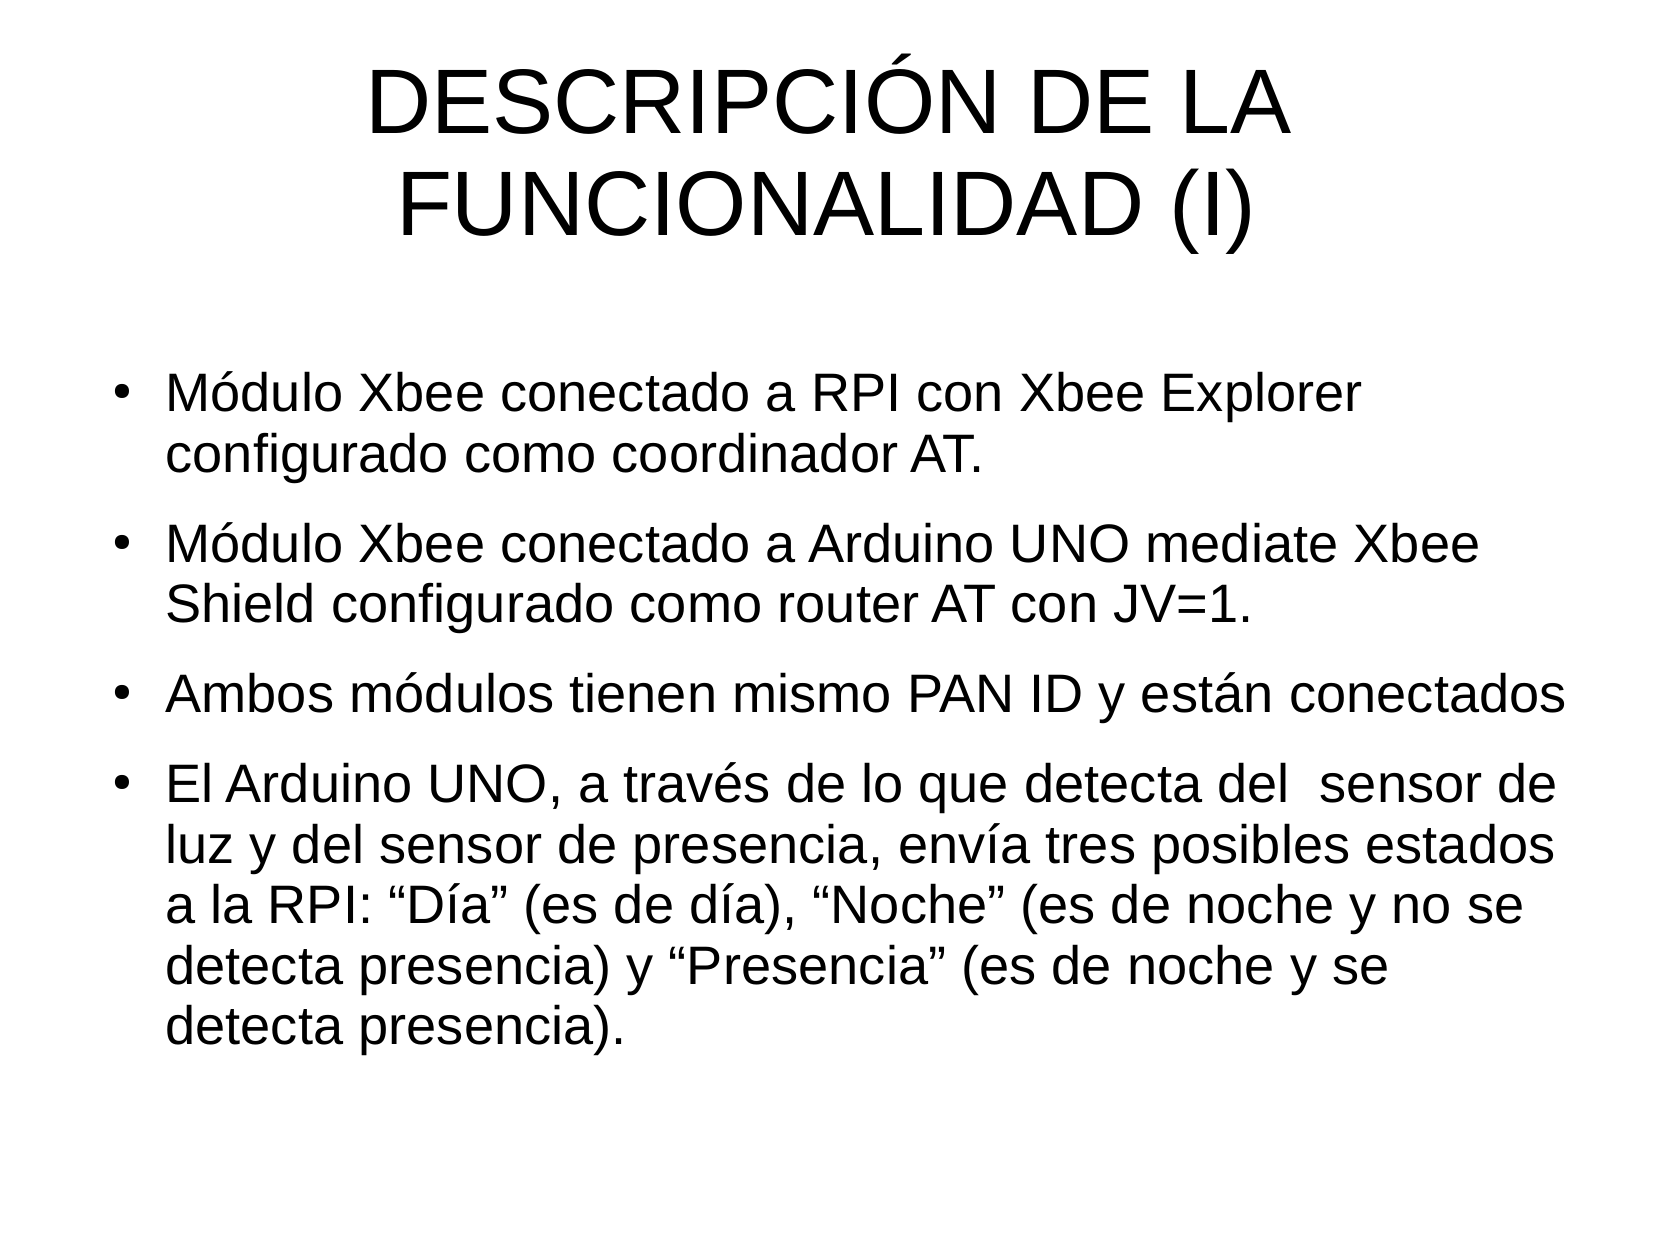

# DESCRIPCIÓN DE LA FUNCIONALIDAD (I)
Módulo Xbee conectado a RPI con Xbee Explorer configurado como coordinador AT.
Módulo Xbee conectado a Arduino UNO mediate Xbee Shield configurado como router AT con JV=1.
Ambos módulos tienen mismo PAN ID y están conectados
El Arduino UNO, a través de lo que detecta del sensor de luz y del sensor de presencia, envía tres posibles estados a la RPI: “Día” (es de día), “Noche” (es de noche y no se detecta presencia) y “Presencia” (es de noche y se detecta presencia).